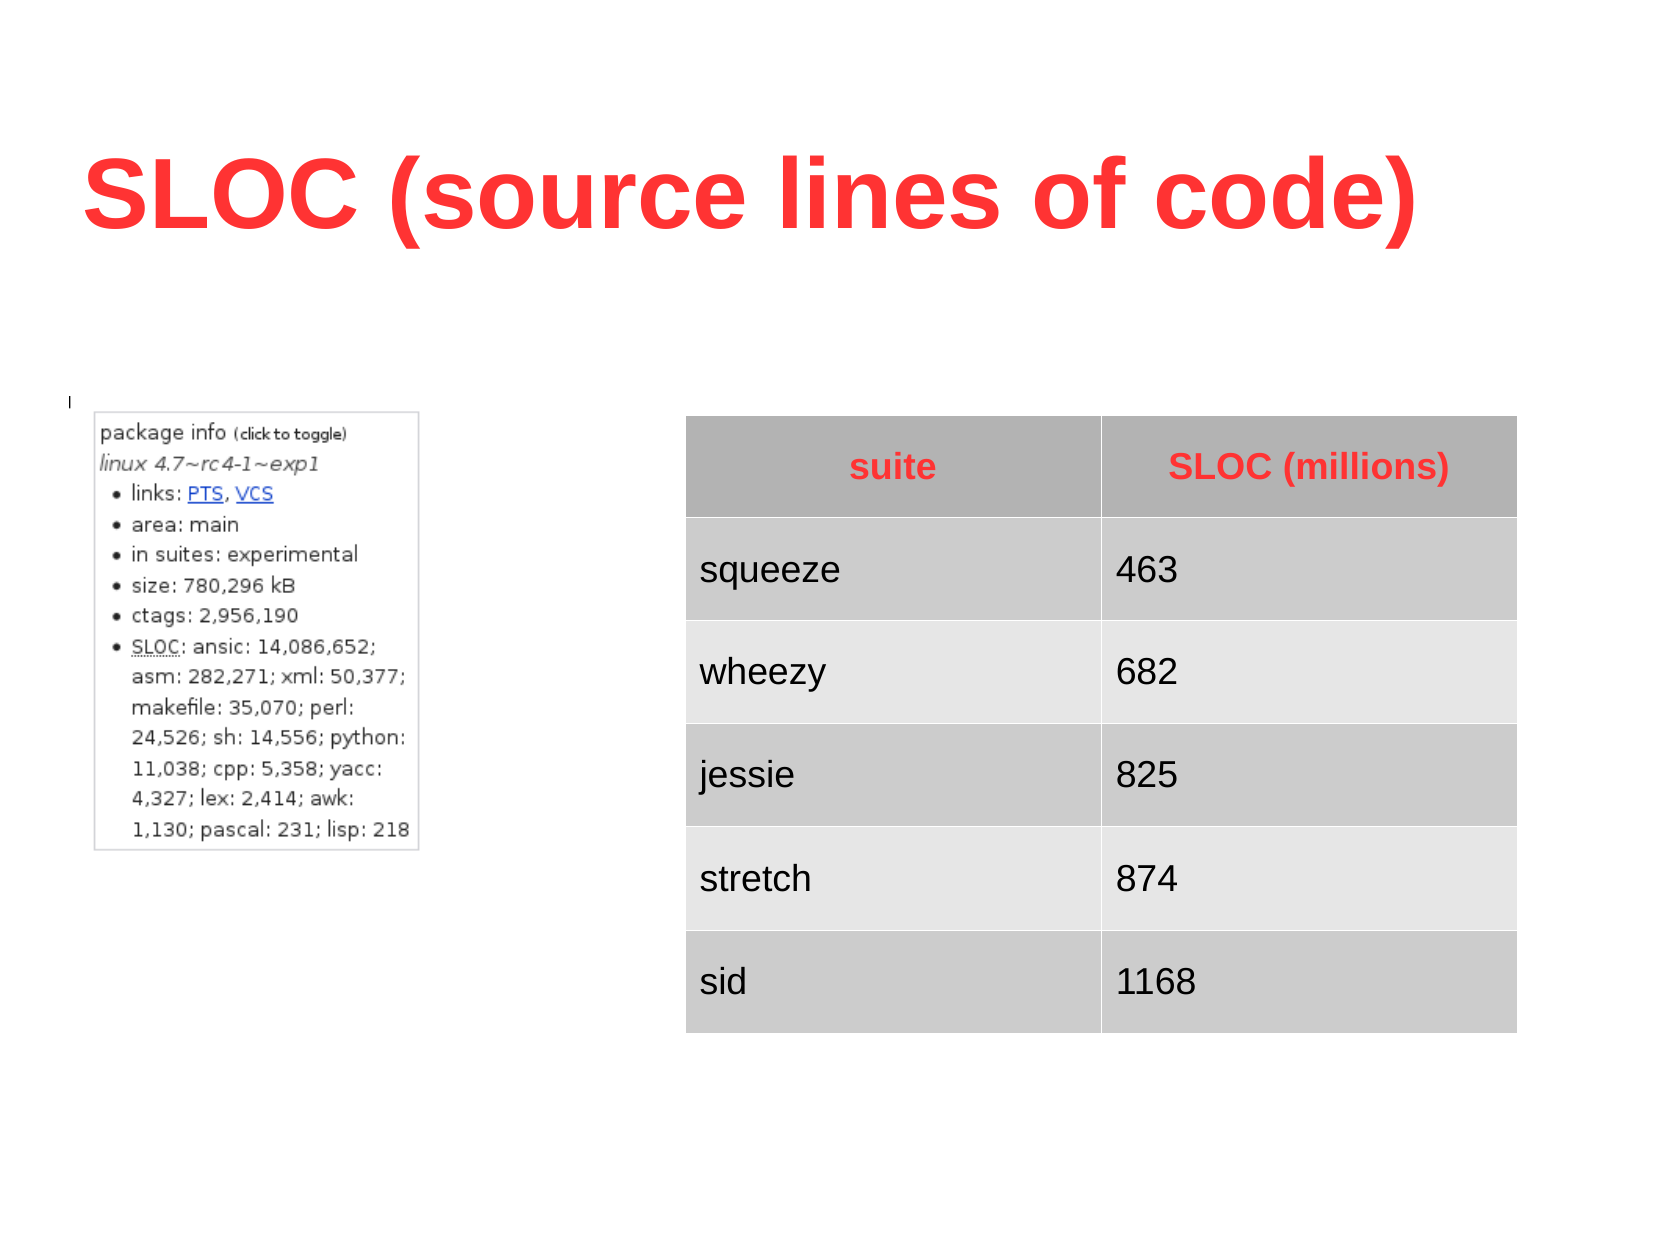

# SLOC (source lines of code)
| suite | SLOC (millions) |
| --- | --- |
| squeeze | 463 |
| wheezy | 682 |
| jessie | 825 |
| stretch | 874 |
| sid | 1168 |